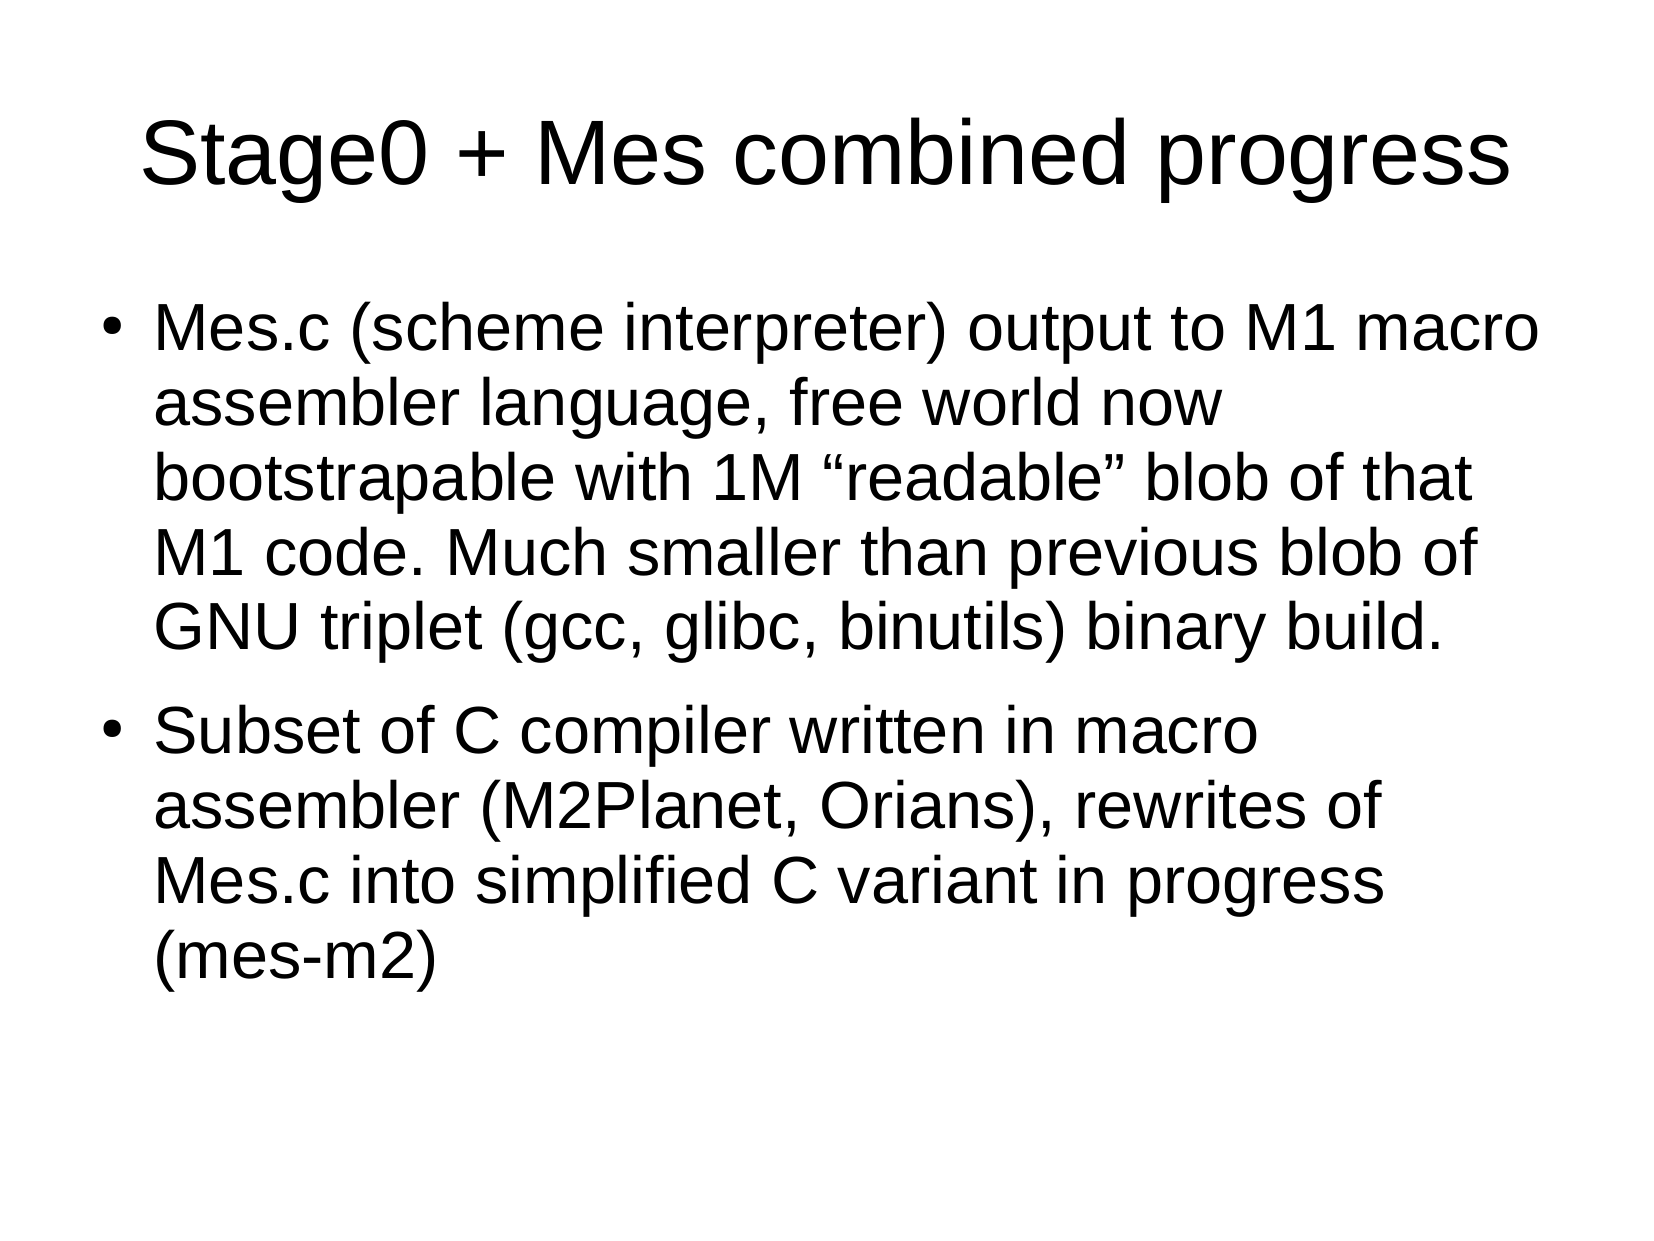

# Stage0 + Mes combined progress
Mes.c (scheme interpreter) output to M1 macro assembler language, free world now bootstrapable with 1M “readable” blob of that M1 code. Much smaller than previous blob of GNU triplet (gcc, glibc, binutils) binary build.
Subset of C compiler written in macro assembler (M2Planet, Orians), rewrites of Mes.c into simplified C variant in progress (mes-m2)